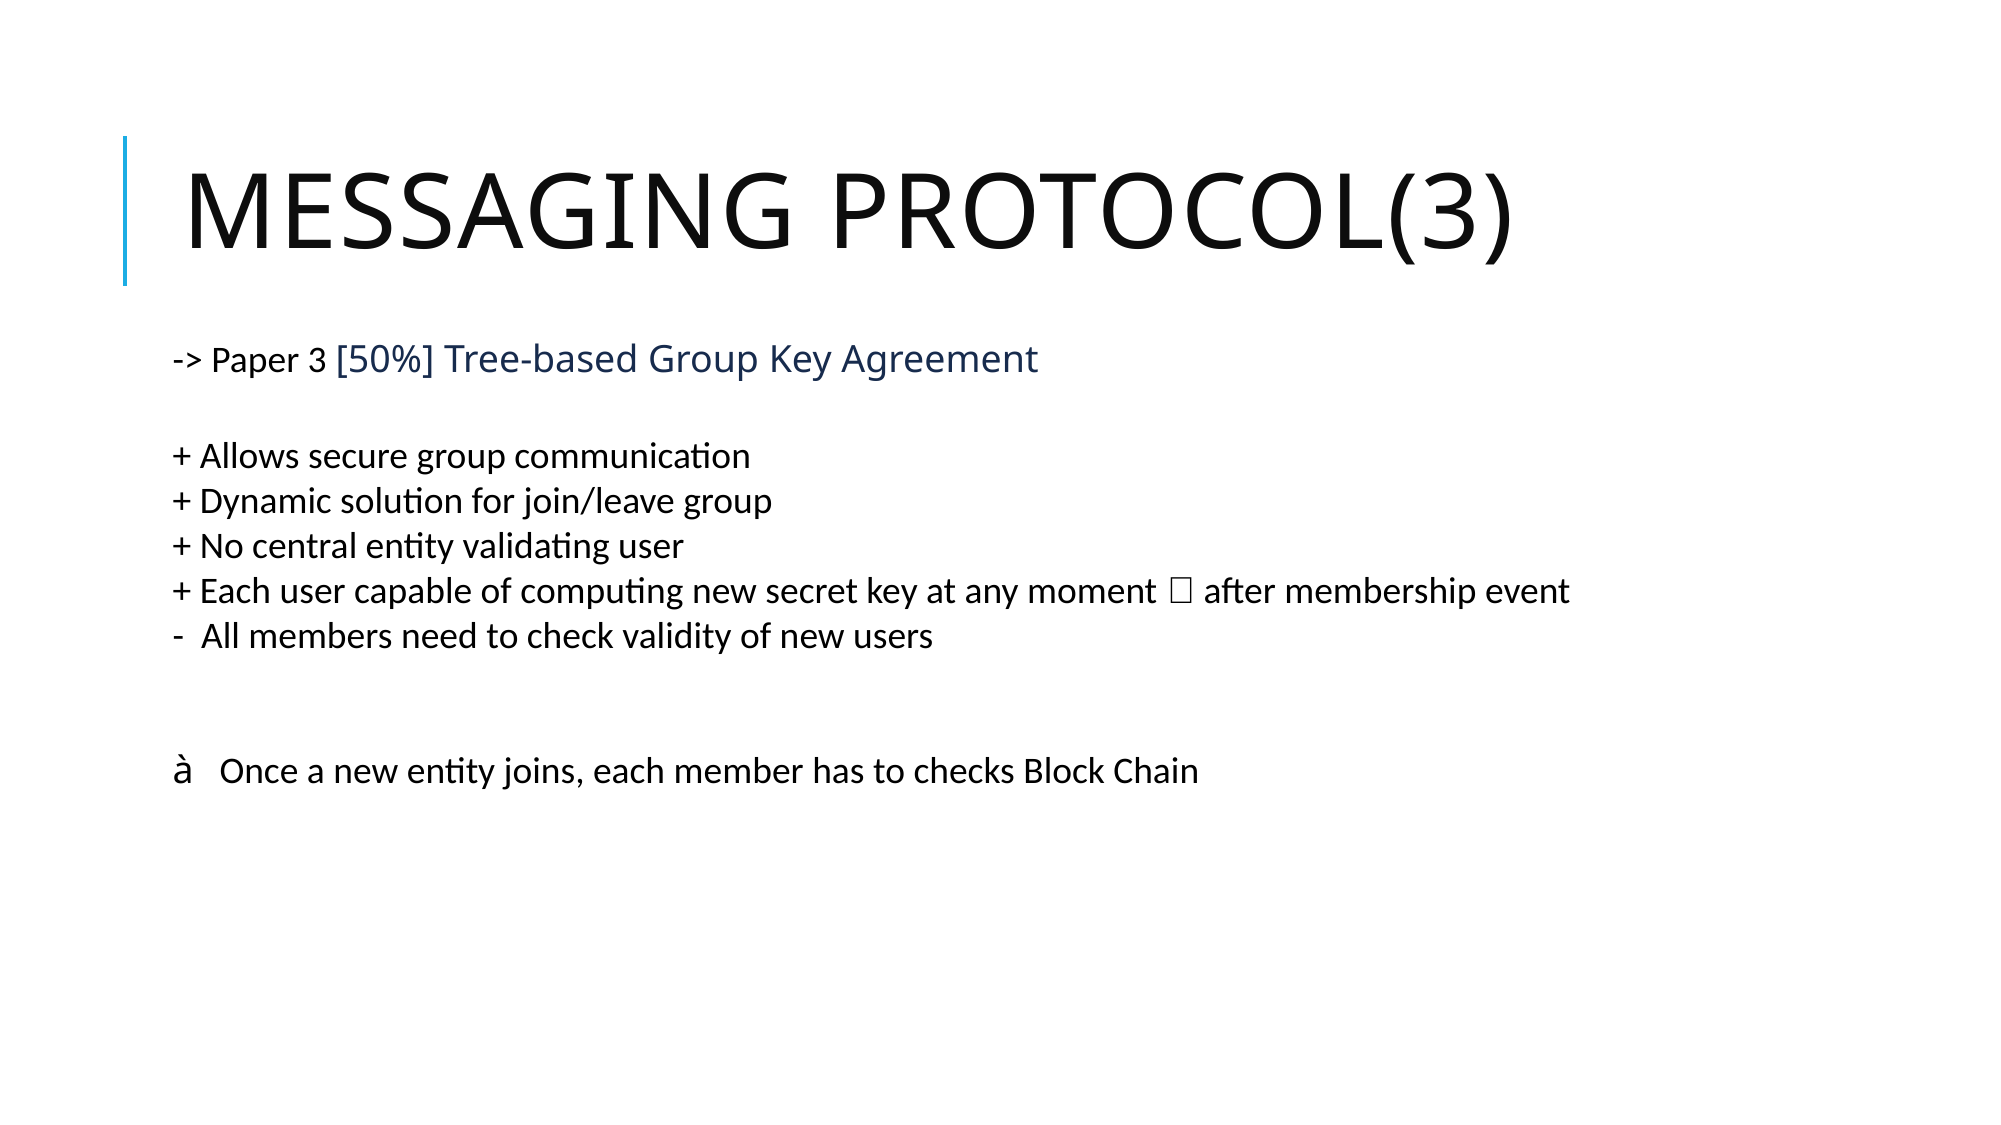

# Messaging protocol(3)
-> Paper 3 [50%] Tree-based Group Key Agreement
+ Allows secure group communication
+ Dynamic solution for join/leave group
+ No central entity validating user
+ Each user capable of computing new secret key at any moment  after membership event
- All members need to check validity of new users
Once a new entity joins, each member has to checks Block Chain